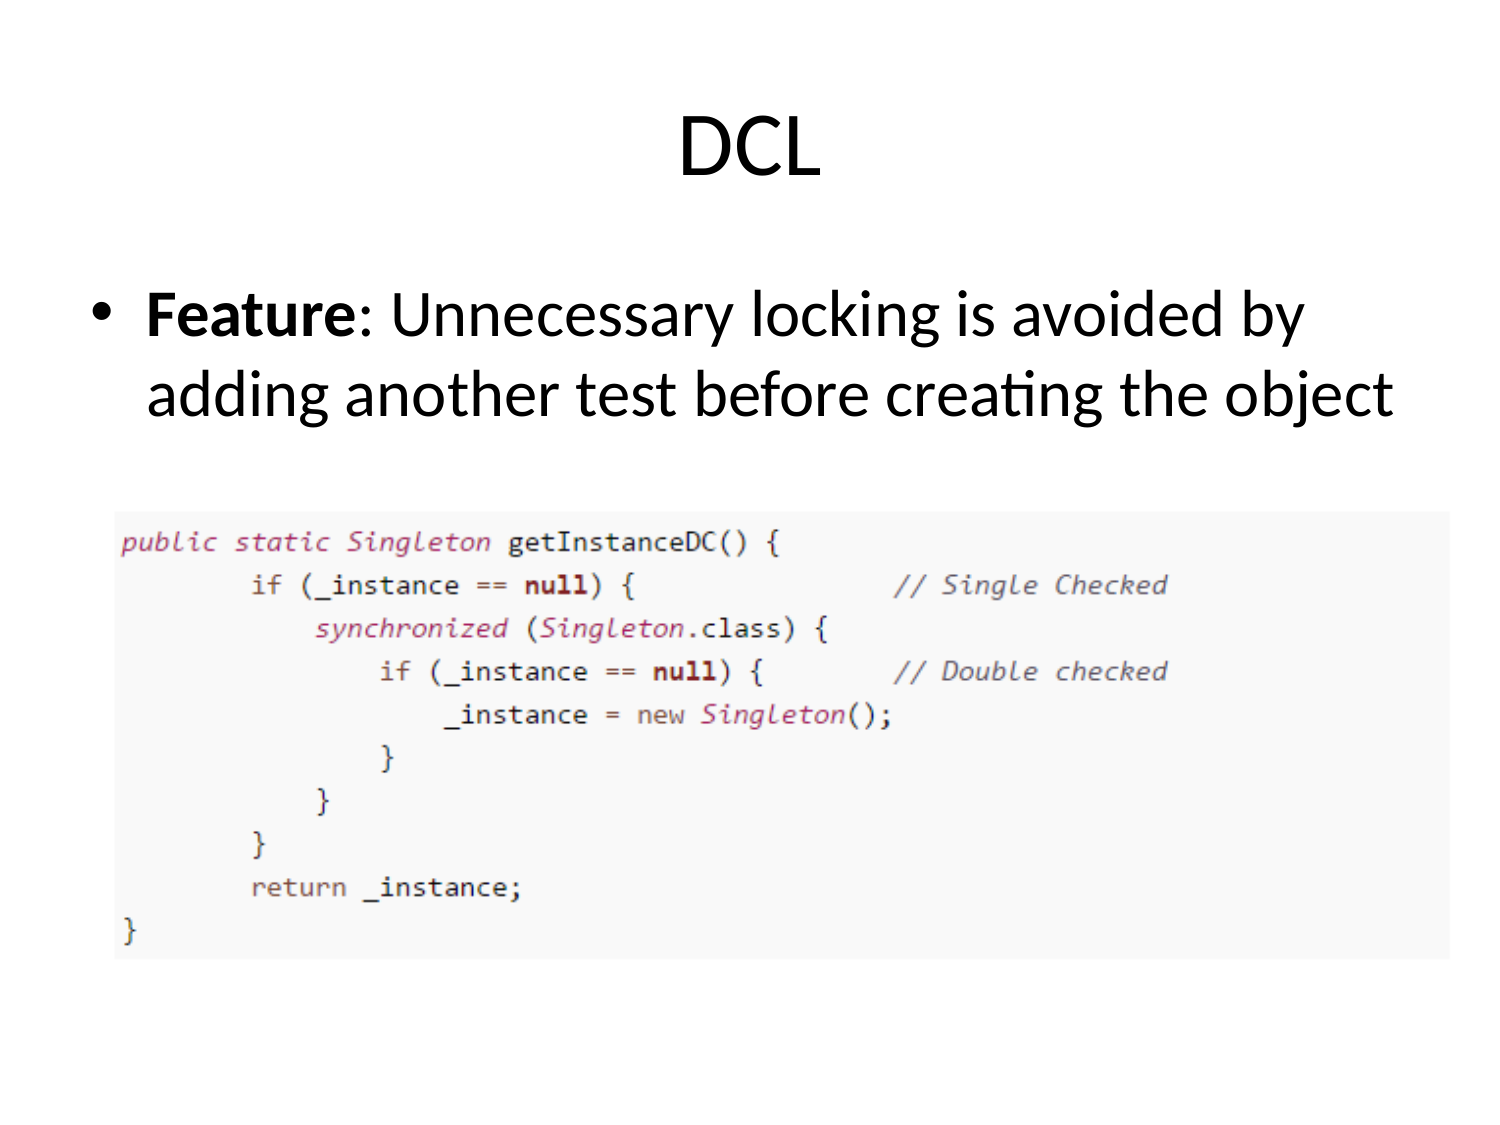

# DCL
Feature: Unnecessary locking is avoided by adding another test before creating the object